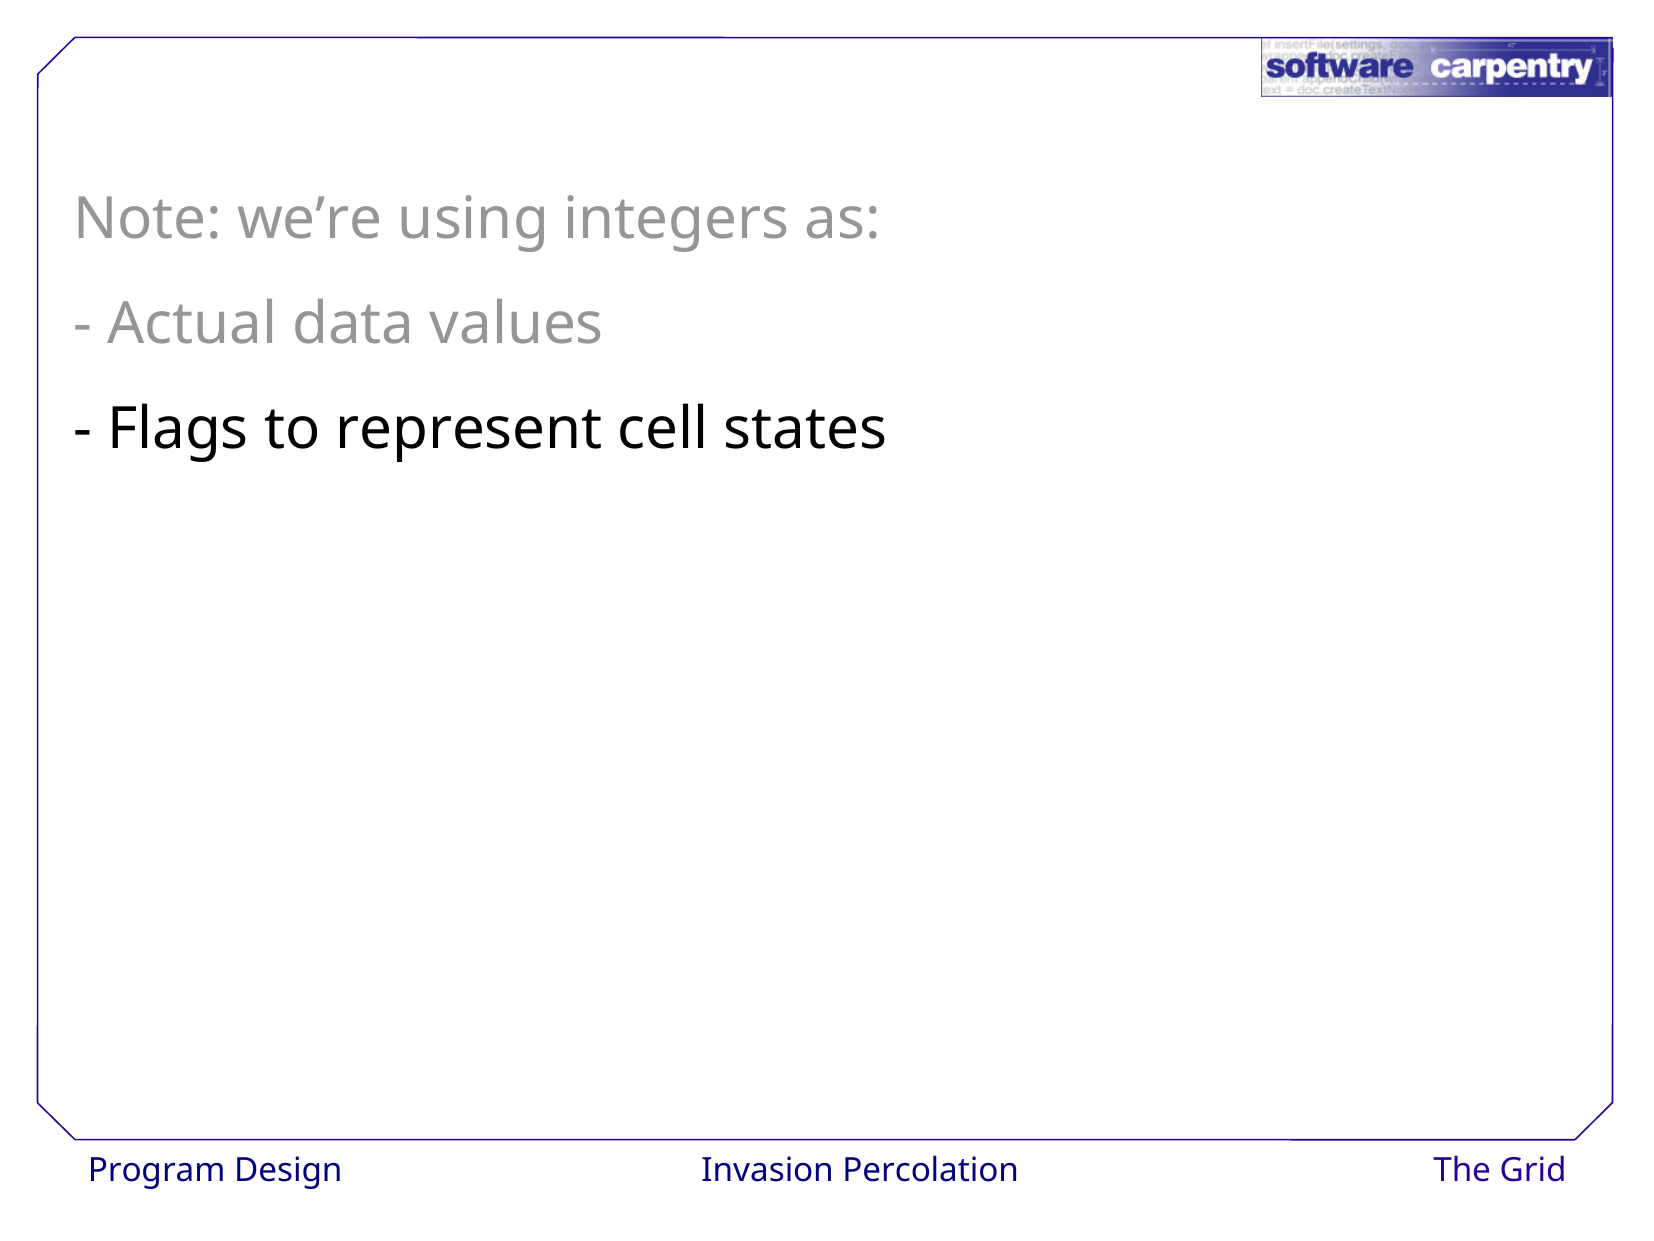

Note: we’re using integers as:
- Actual data values
- Flags to represent cell states